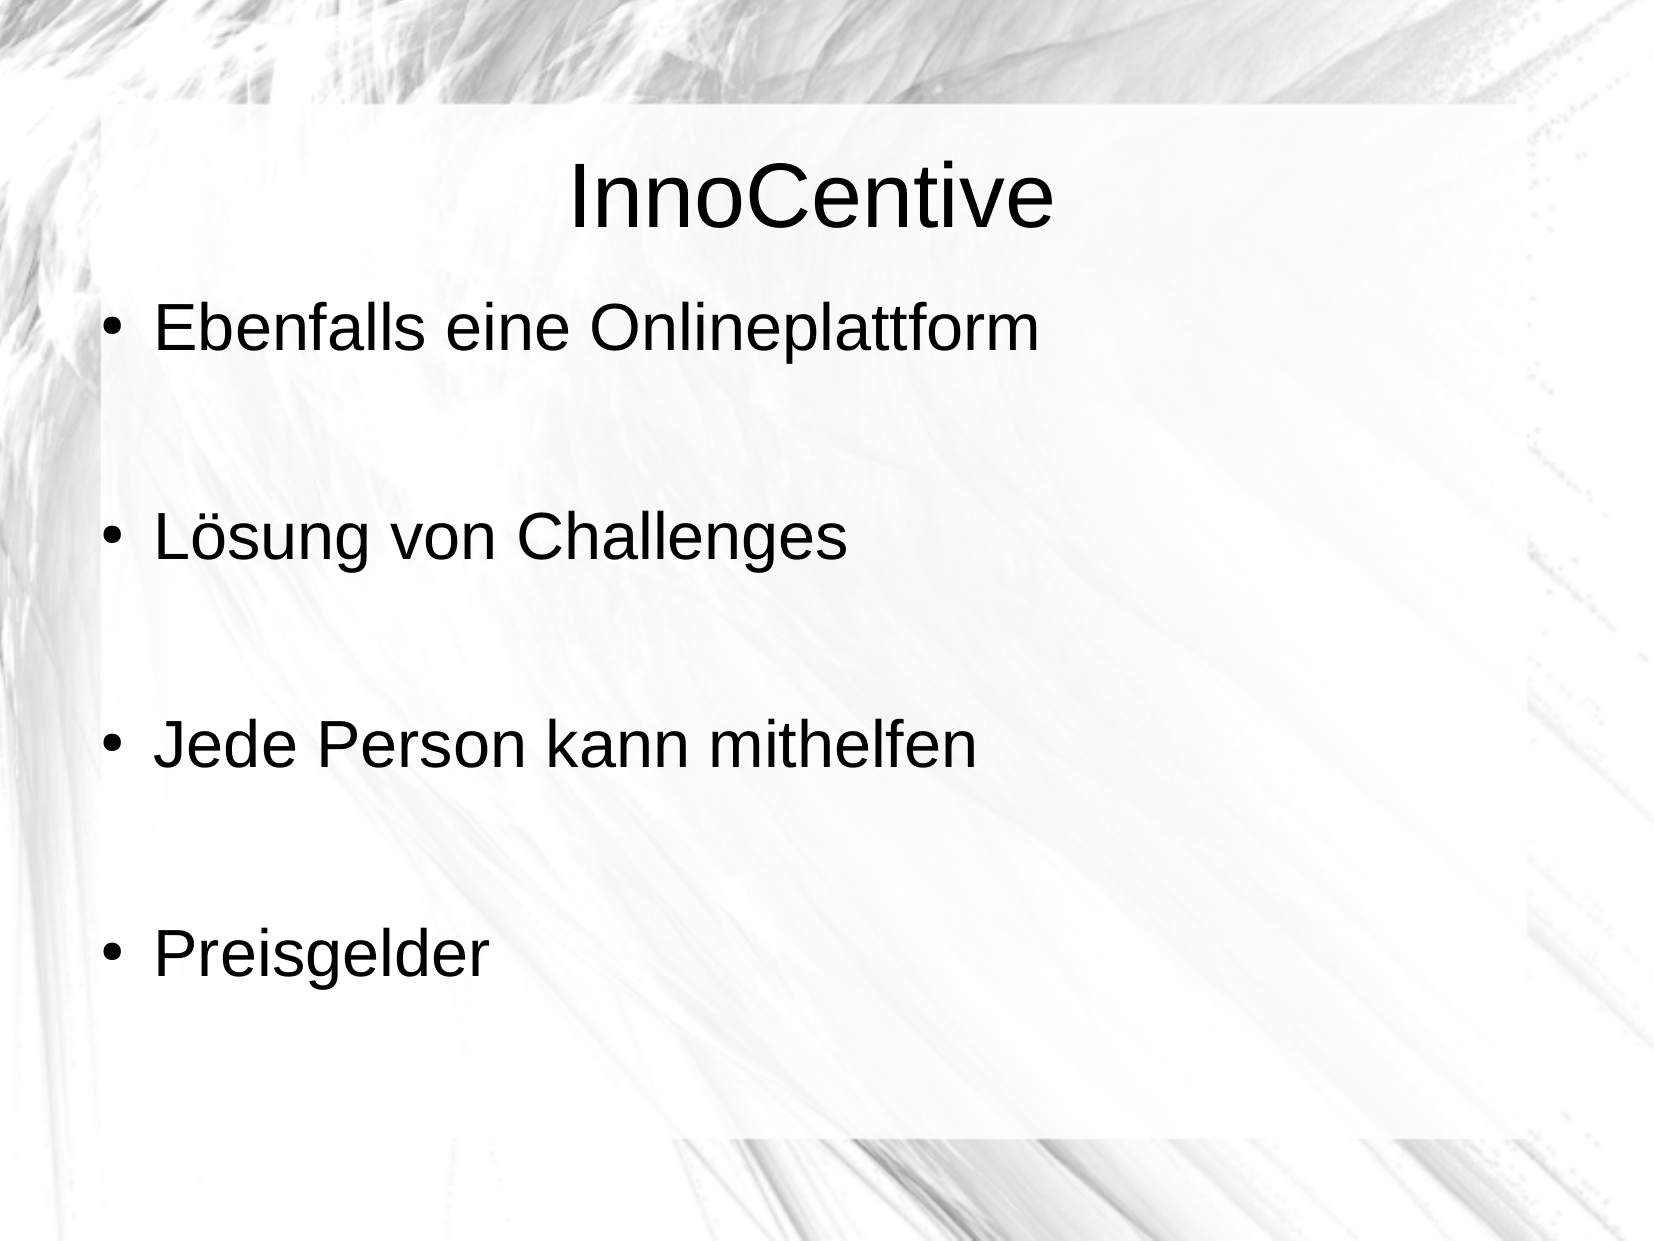

# InnoCentive
Ebenfalls eine Onlineplattform
Lösung von Challenges
Jede Person kann mithelfen
Preisgelder